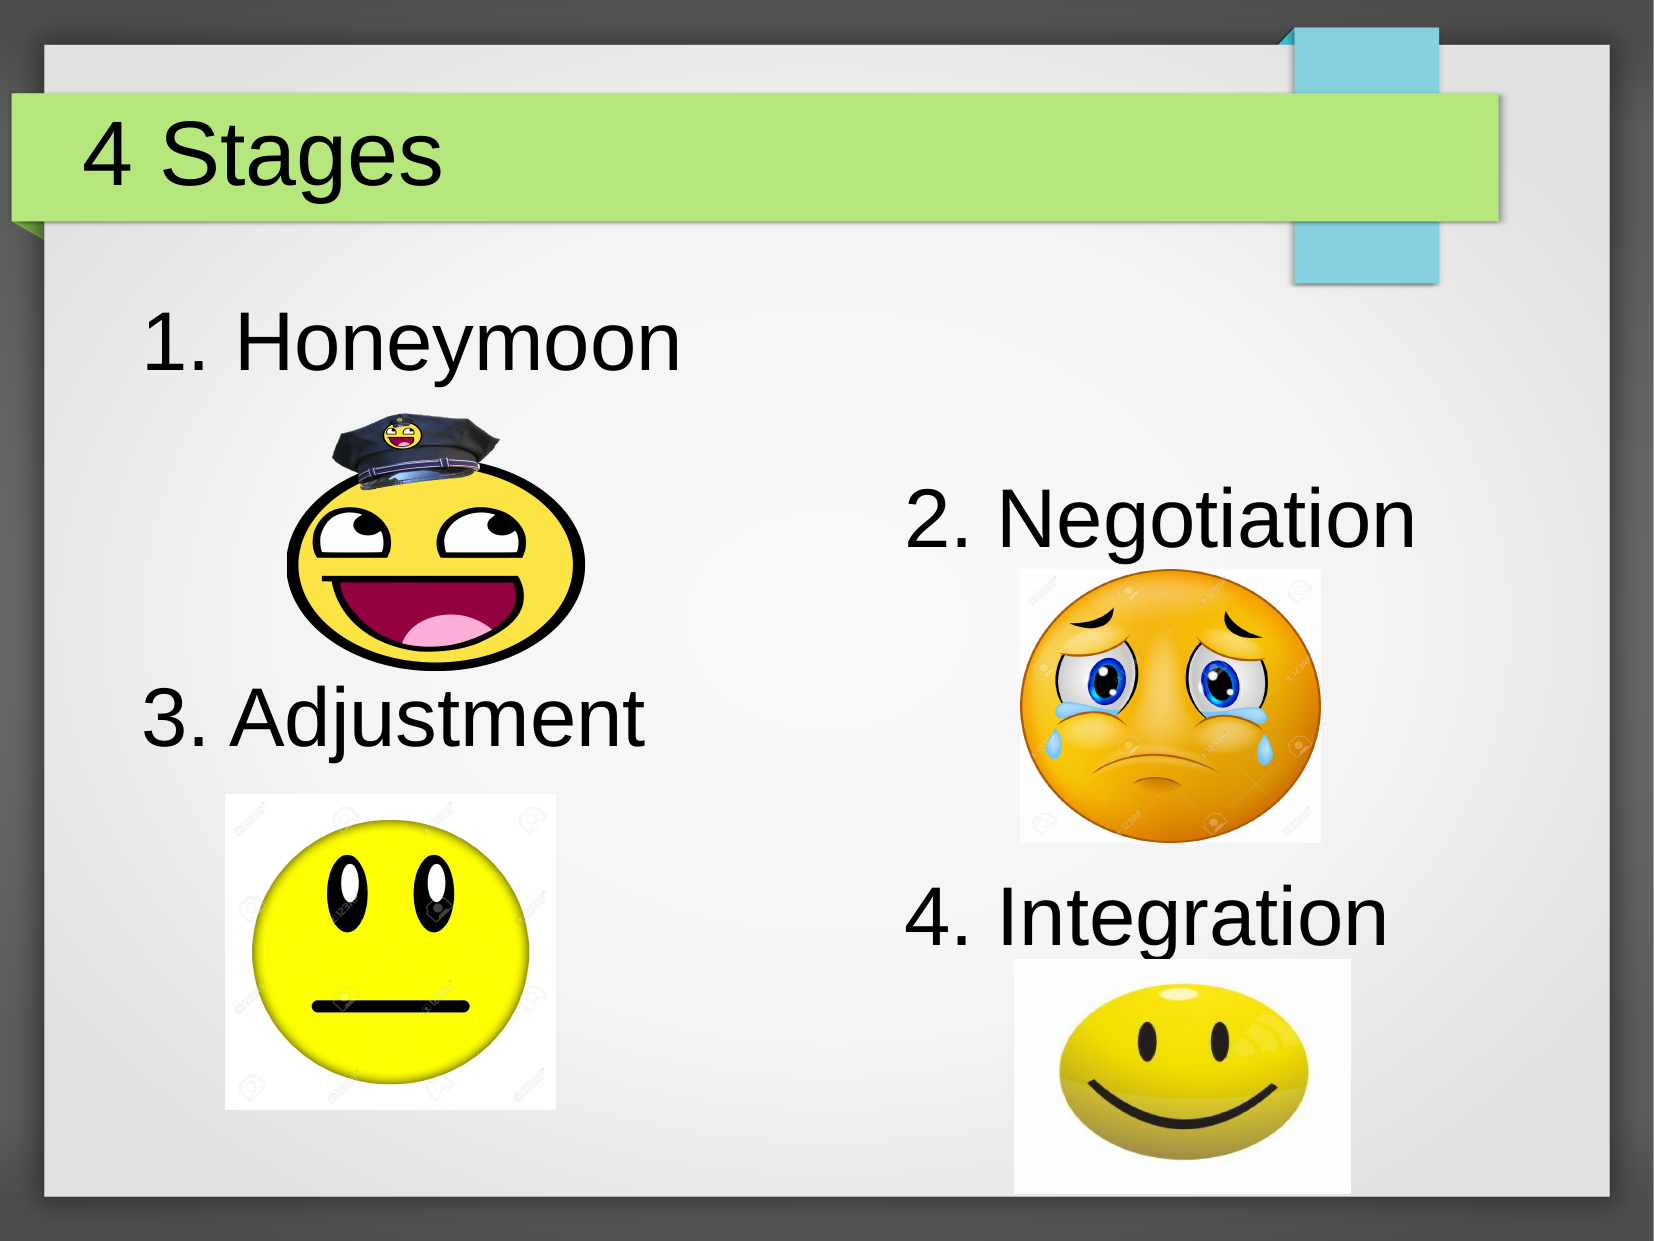

# 4 Stages
1. Honeymoon
2. Negotiation
3. Adjustment
4. Integration